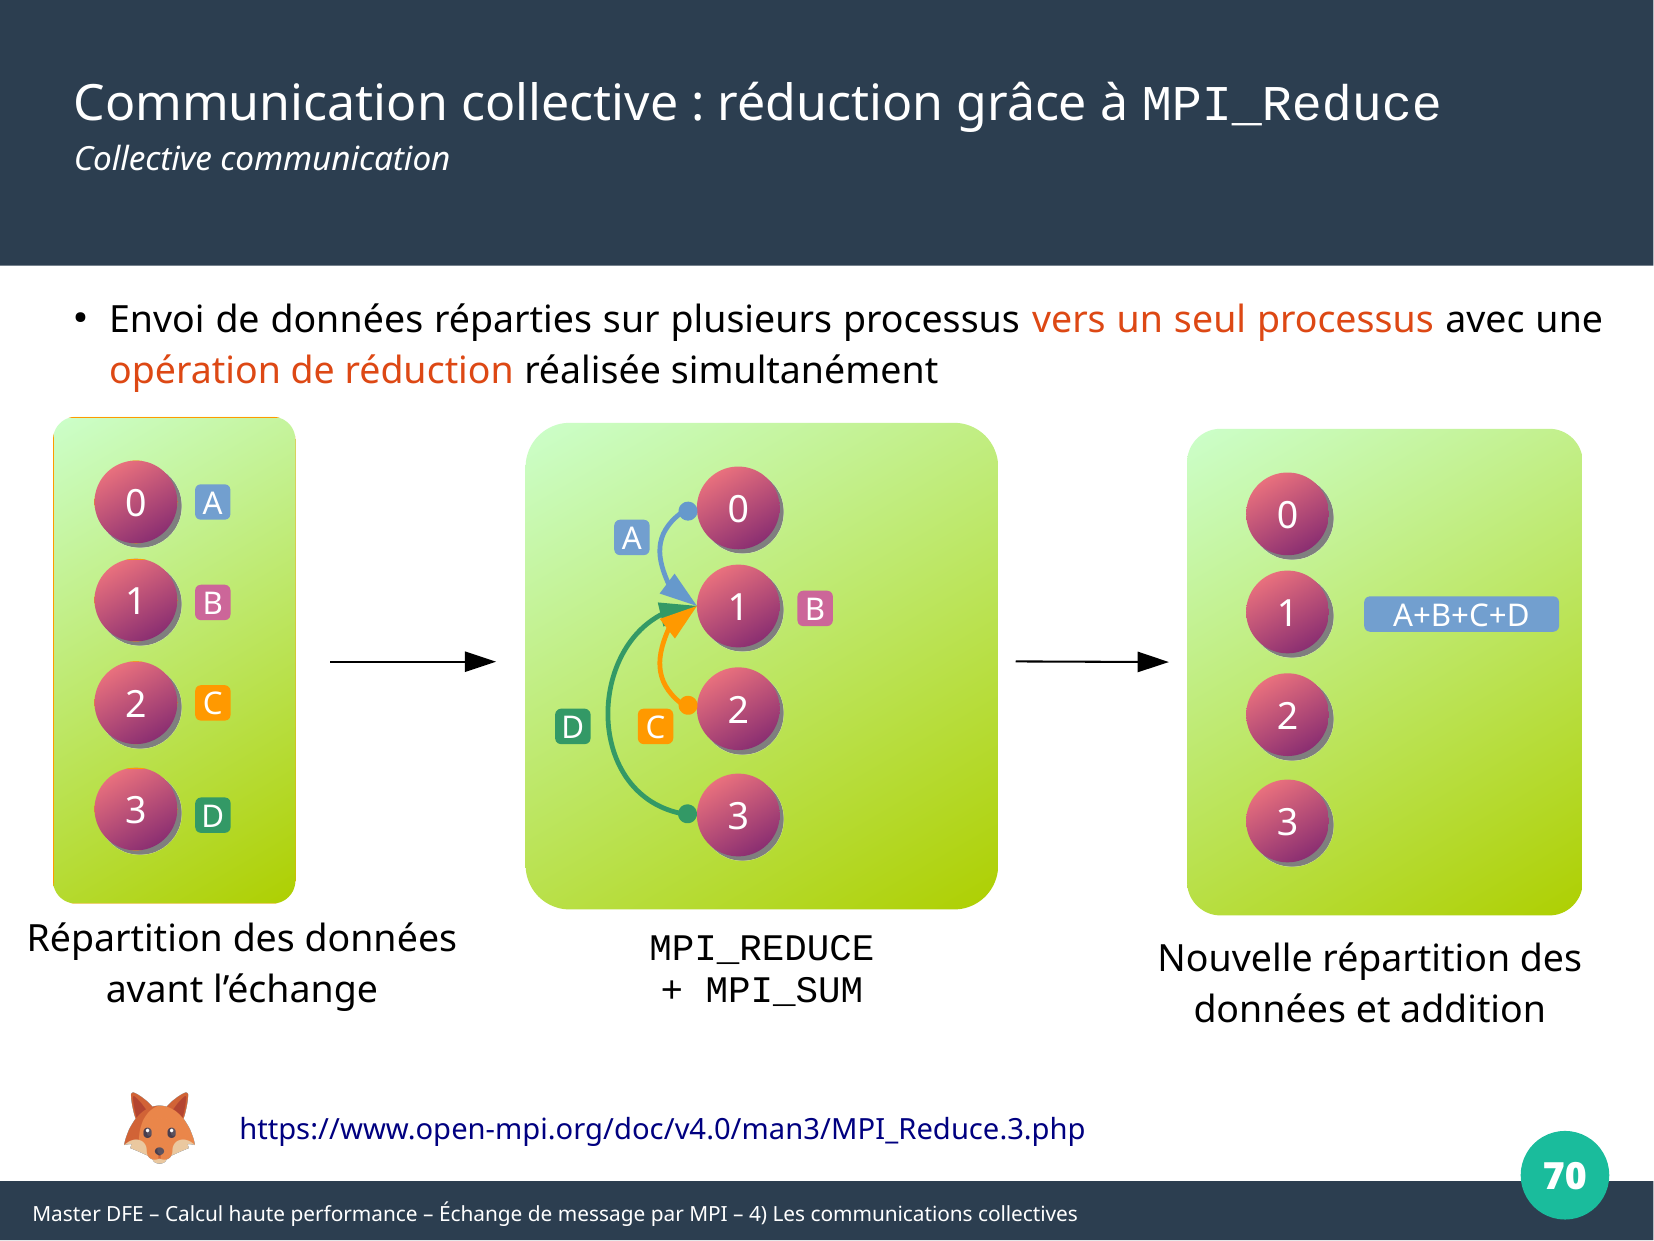

Communication collective : réduction grâce à MPI_Reduce
Collective communication
Envoi de données réparties sur plusieurs processus vers un seul processus avec une opération de réduction réalisée simultanément
0
0
0
A
A
1
1
1
B
B
A+B+C+D
2
2
2
C
D
C
3
3
3
D
Répartition des données avant l’échange
MPI_REDUCE + MPI_SUM
Nouvelle répartition des données et addition
https://www.open-mpi.org/doc/v4.0/man3/MPI_Reduce.3.php
70
Master DFE – Calcul haute performance – Échange de message par MPI – 4) Les communications collectives